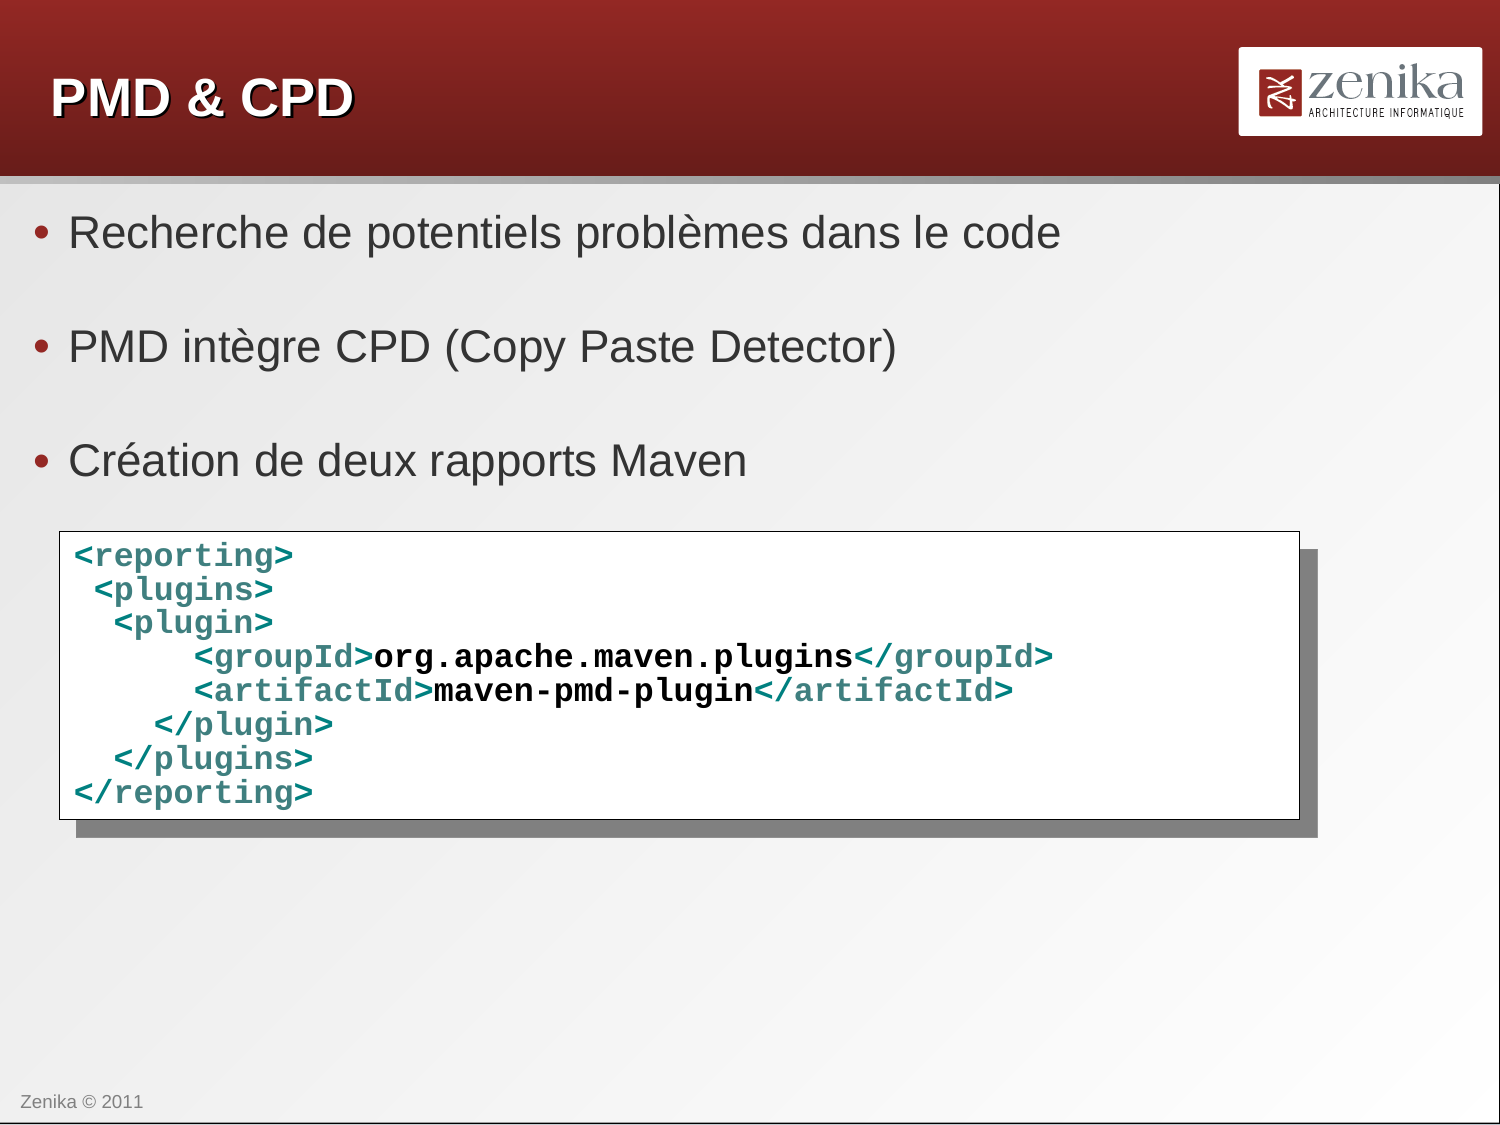

# PMD & CPD
Recherche de potentiels problèmes dans le code
PMD intègre CPD (Copy Paste Detector)
Création de deux rapports Maven
<reporting>
 <plugins>
 <plugin>
 <groupId>org.apache.maven.plugins</groupId>
 <artifactId>maven-pmd-plugin</artifactId>
 </plugin>
 </plugins>
</reporting>